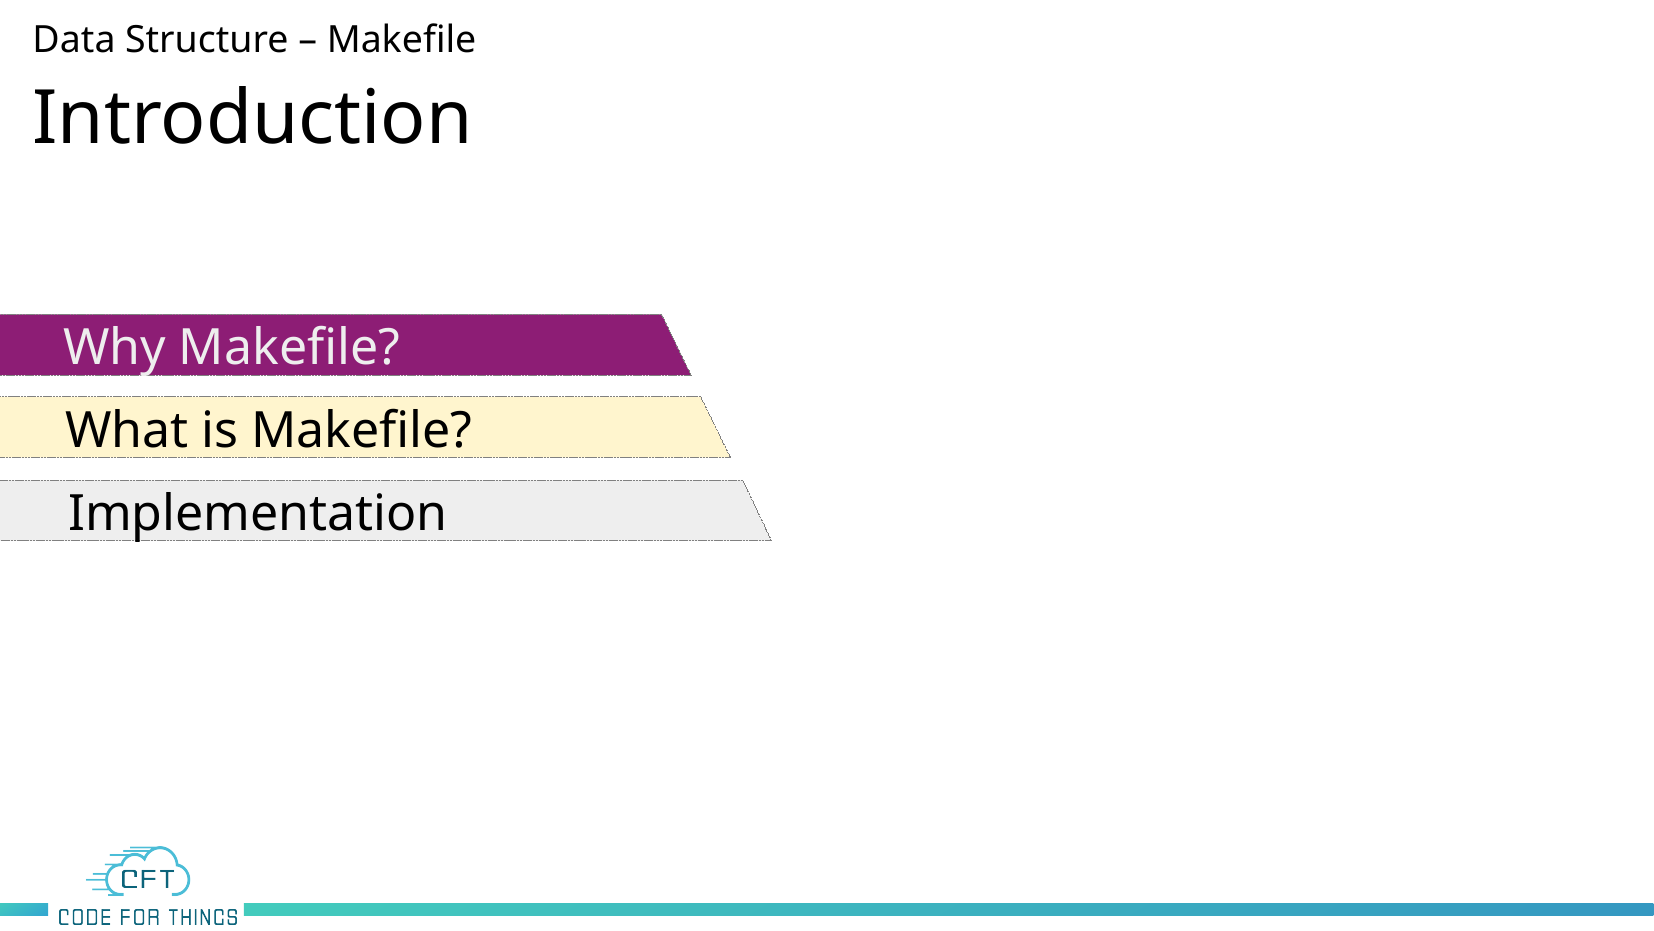

# Data Structure – Makefile Introduction
	 Why Makefile?
	 What is Makefile?
	 Implementation